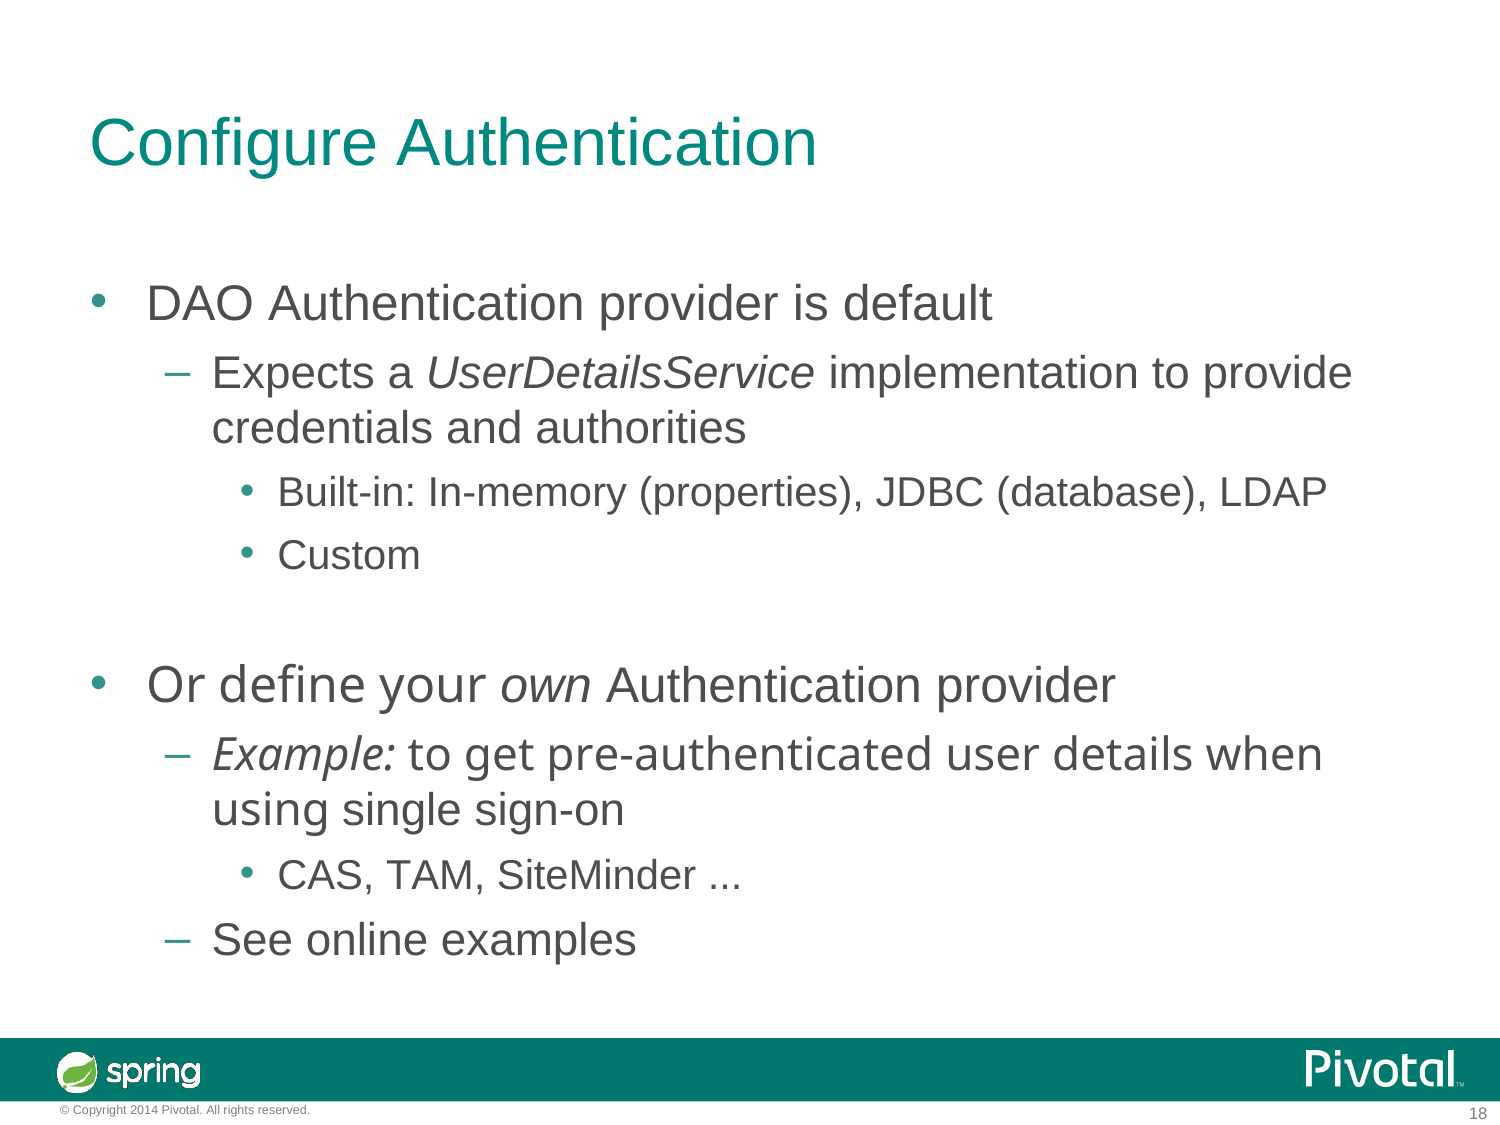

# Configure Authentication
DAO Authentication provider is default
Expects a UserDetailsService implementation to provide credentials and authorities
Built-in: In-memory (properties), JDBC (database), LDAP
Custom
Or define your own Authentication provider
Example: to get pre-authenticated user details when using single sign-on
CAS, TAM, SiteMinder ...
See online examples